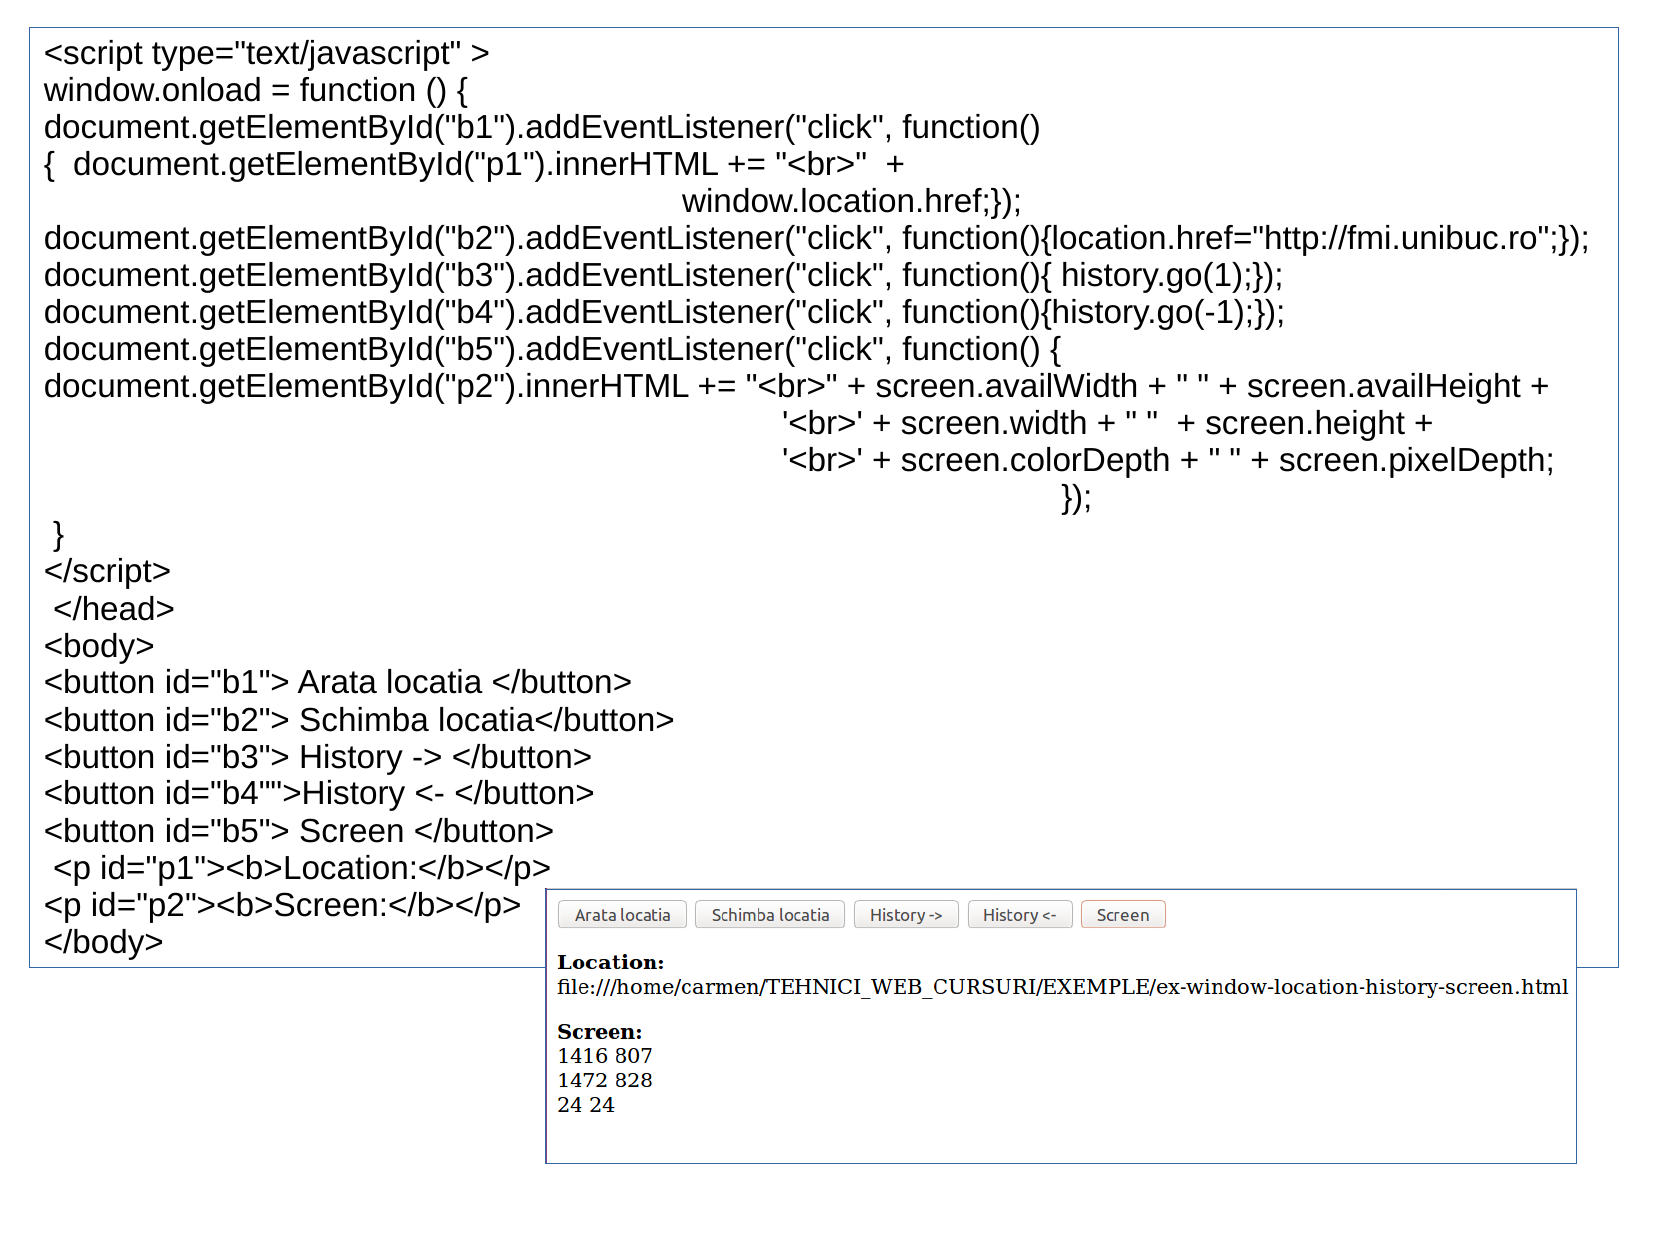

<script type="text/javascript" >
window.onload = function () {
document.getElementById("b1").addEventListener("click", function(){ document.getElementById("p1").innerHTML += "<br>" +
 window.location.href;});
document.getElementById("b2").addEventListener("click", function(){location.href="http://fmi.unibuc.ro";});
document.getElementById("b3").addEventListener("click", function(){ history.go(1);});
document.getElementById("b4").addEventListener("click", function(){history.go(-1);});
document.getElementById("b5").addEventListener("click", function() { 				document.getElementById("p2").innerHTML += "<br>" + screen.availWidth + " " + screen.availHeight +
 										'<br>' + screen.width + " " + screen.height +
 										'<br>' + screen.colorDepth + " " + screen.pixelDepth;
 });
 }
</script>
 </head>
<body>
<button id="b1"> Arata locatia </button>
<button id="b2"> Schimba locatia</button>
<button id="b3"> History -> </button>
<button id="b4"">History <- </button>
<button id="b5"> Screen </button>
 <p id="p1"><b>Location:</b></p>
<p id="p2"><b>Screen:</b></p>
</body>